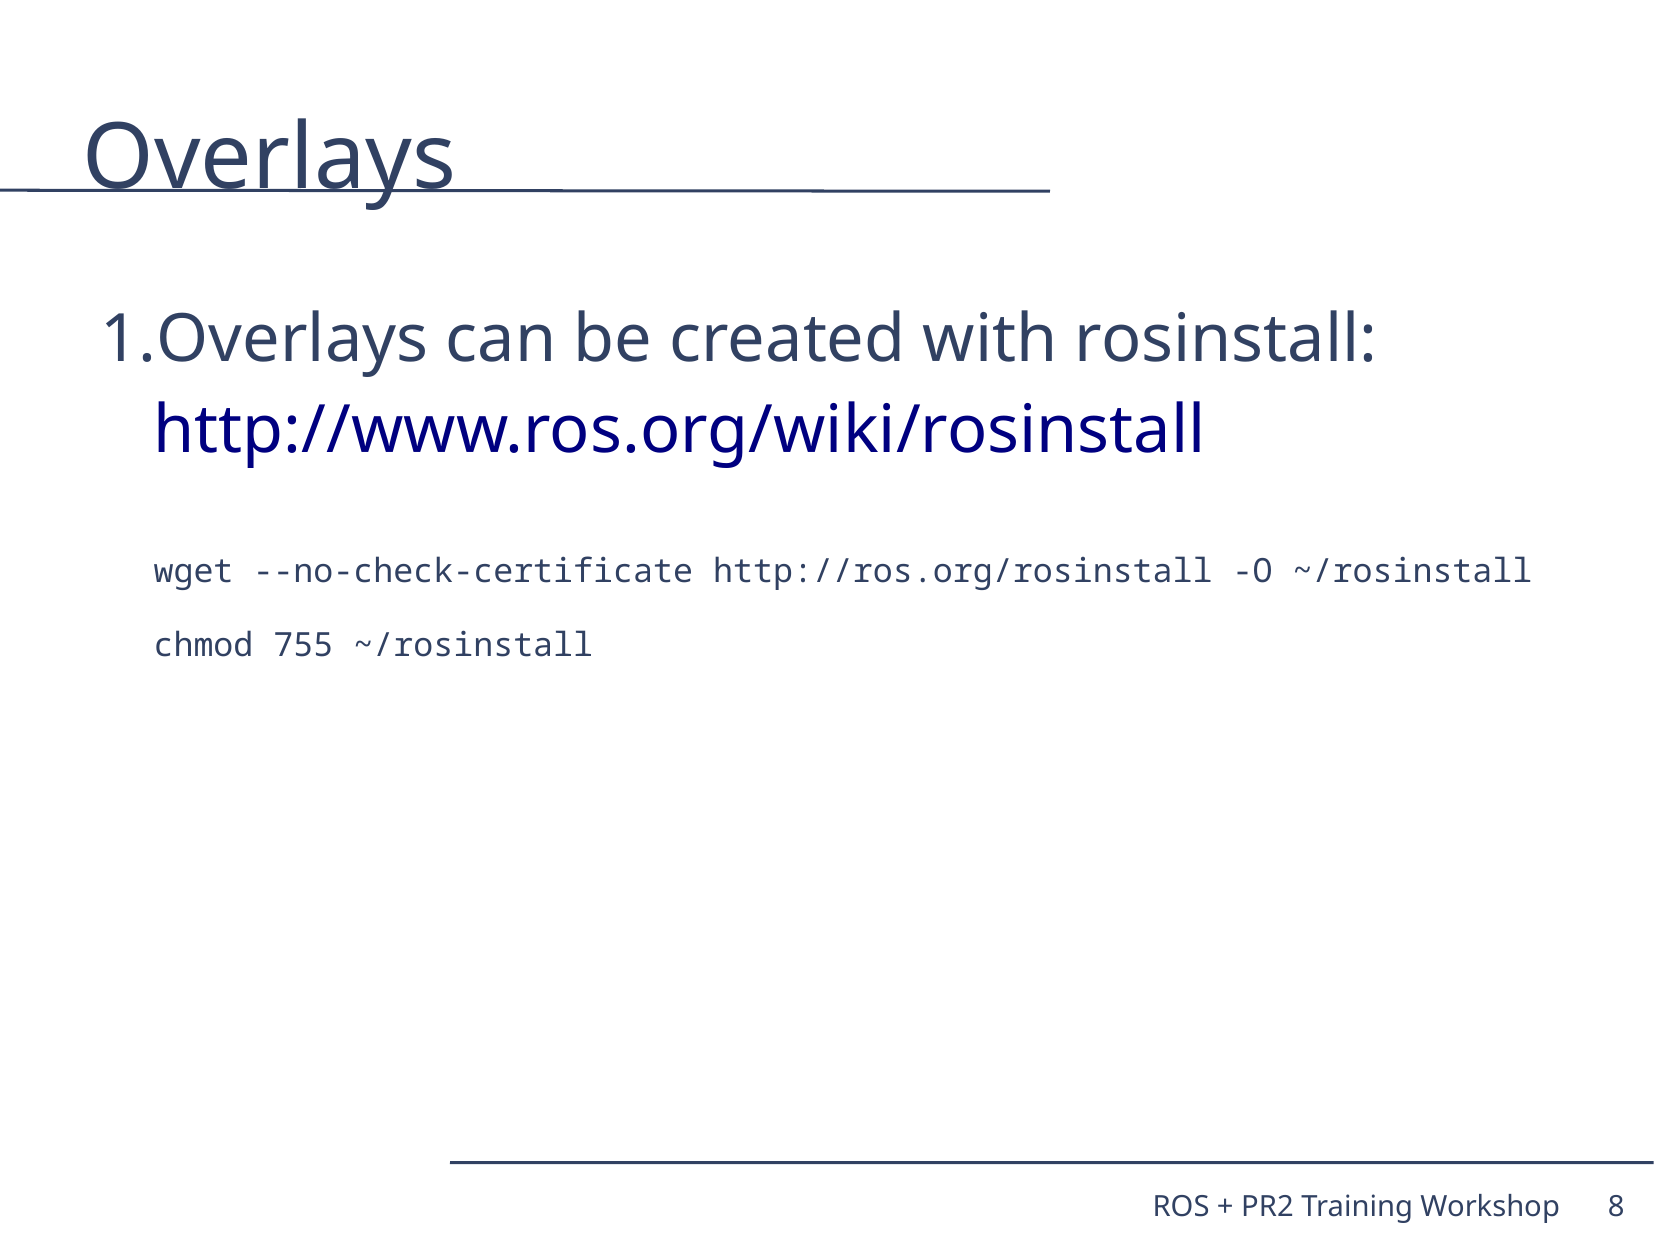

# Overlays
Overlays can be created with rosinstall:
http://www.ros.org/wiki/rosinstall
wget --no-check-certificate http://ros.org/rosinstall -O ~/rosinstall
chmod 755 ~/rosinstall